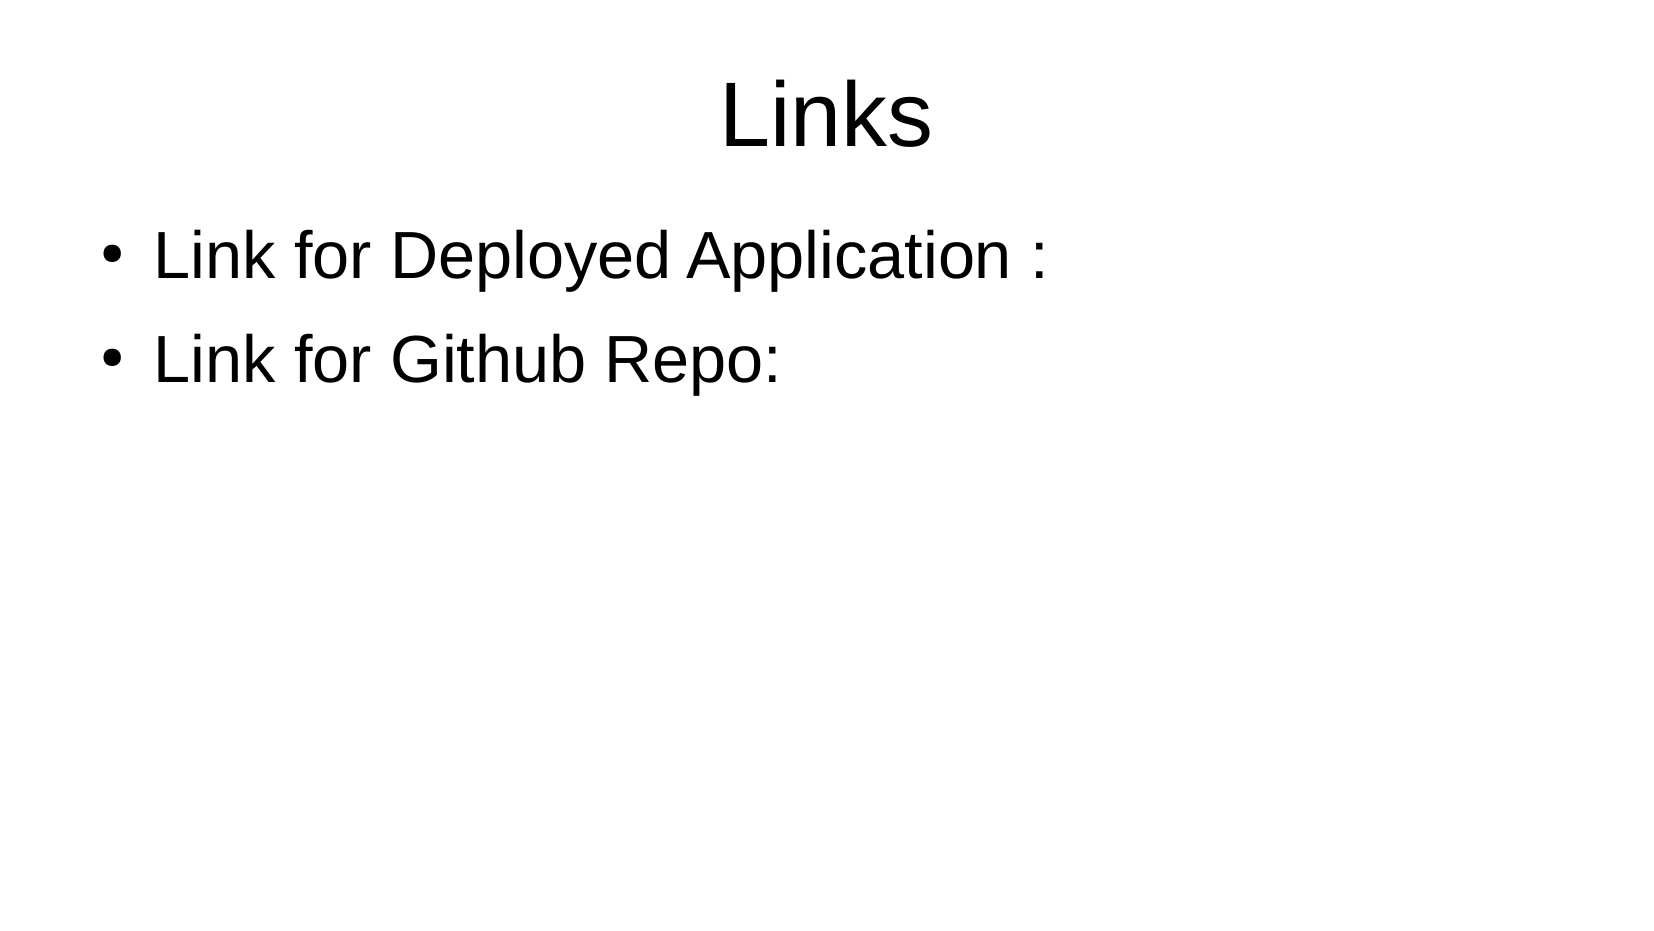

# Links
Link for Deployed Application :
Link for Github Repo: